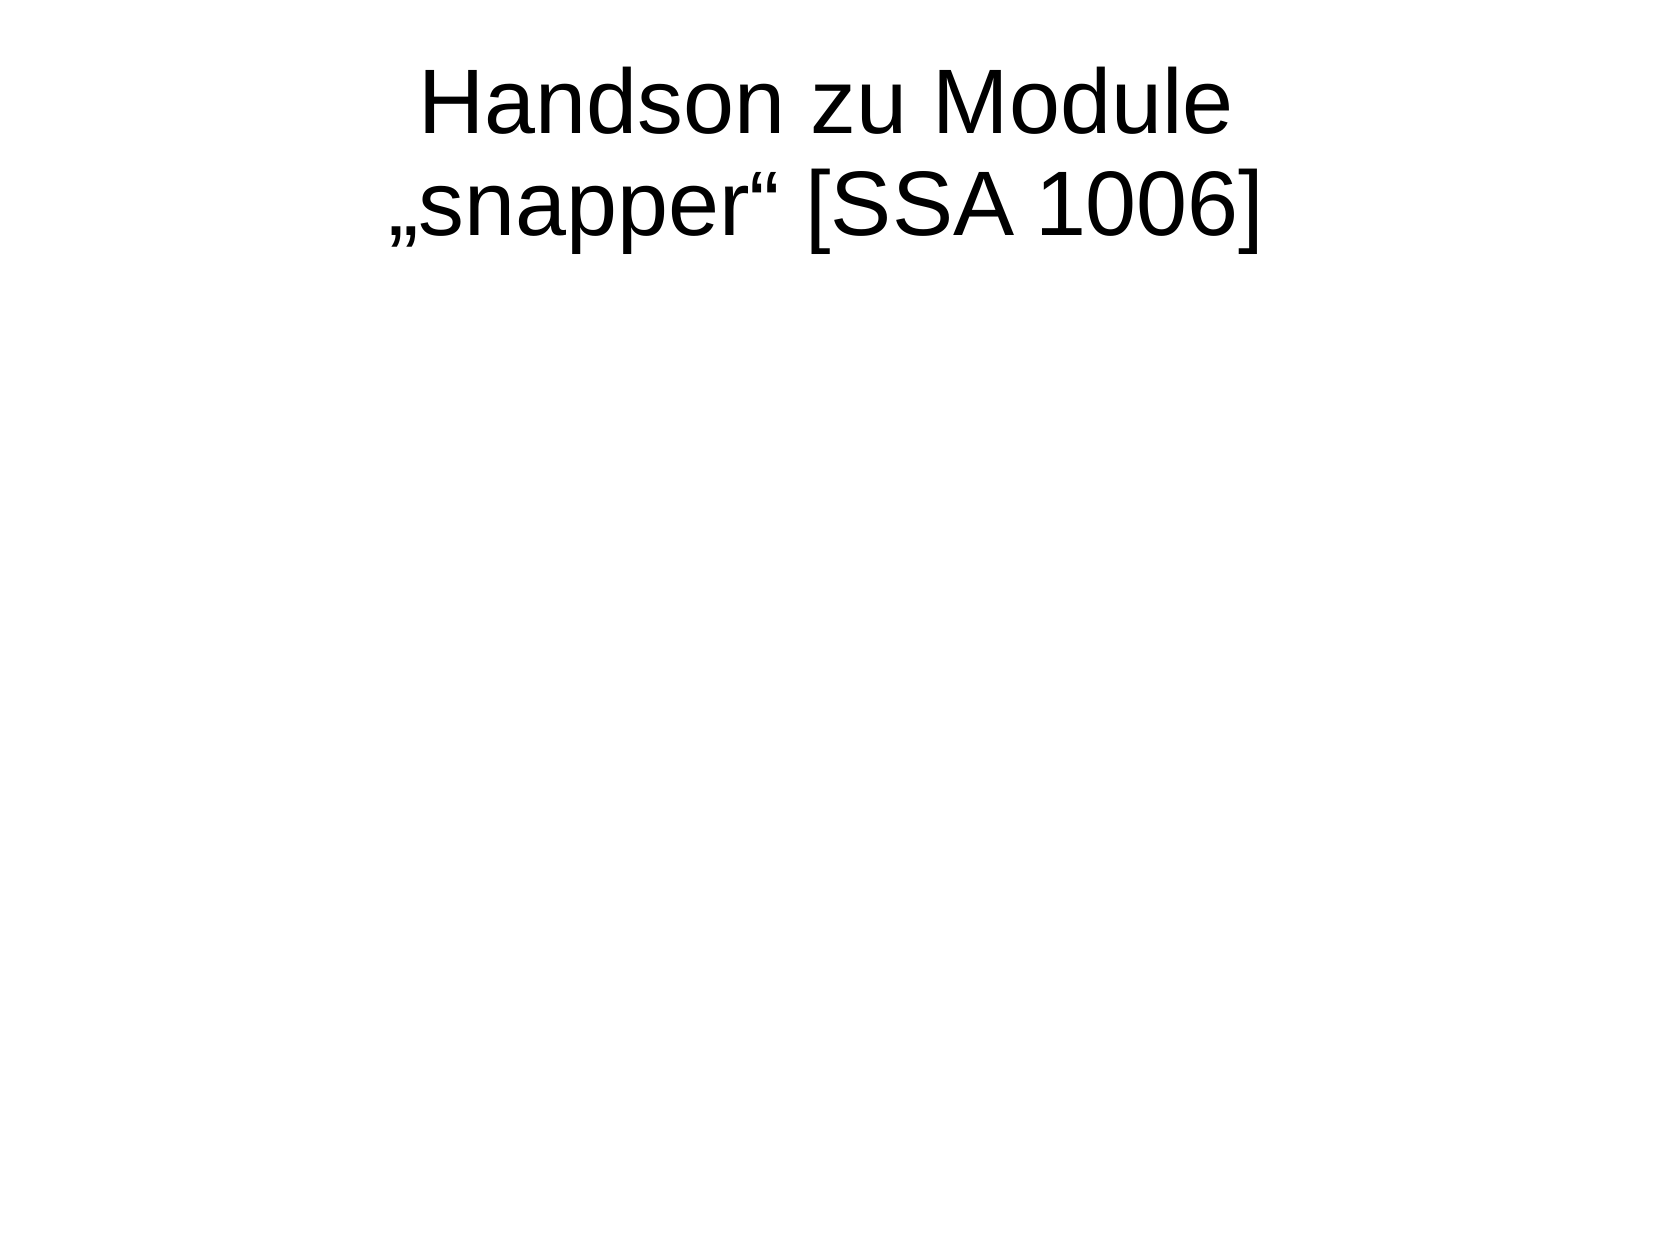

# Handson zu Module „snapper“ [SSA 1006]